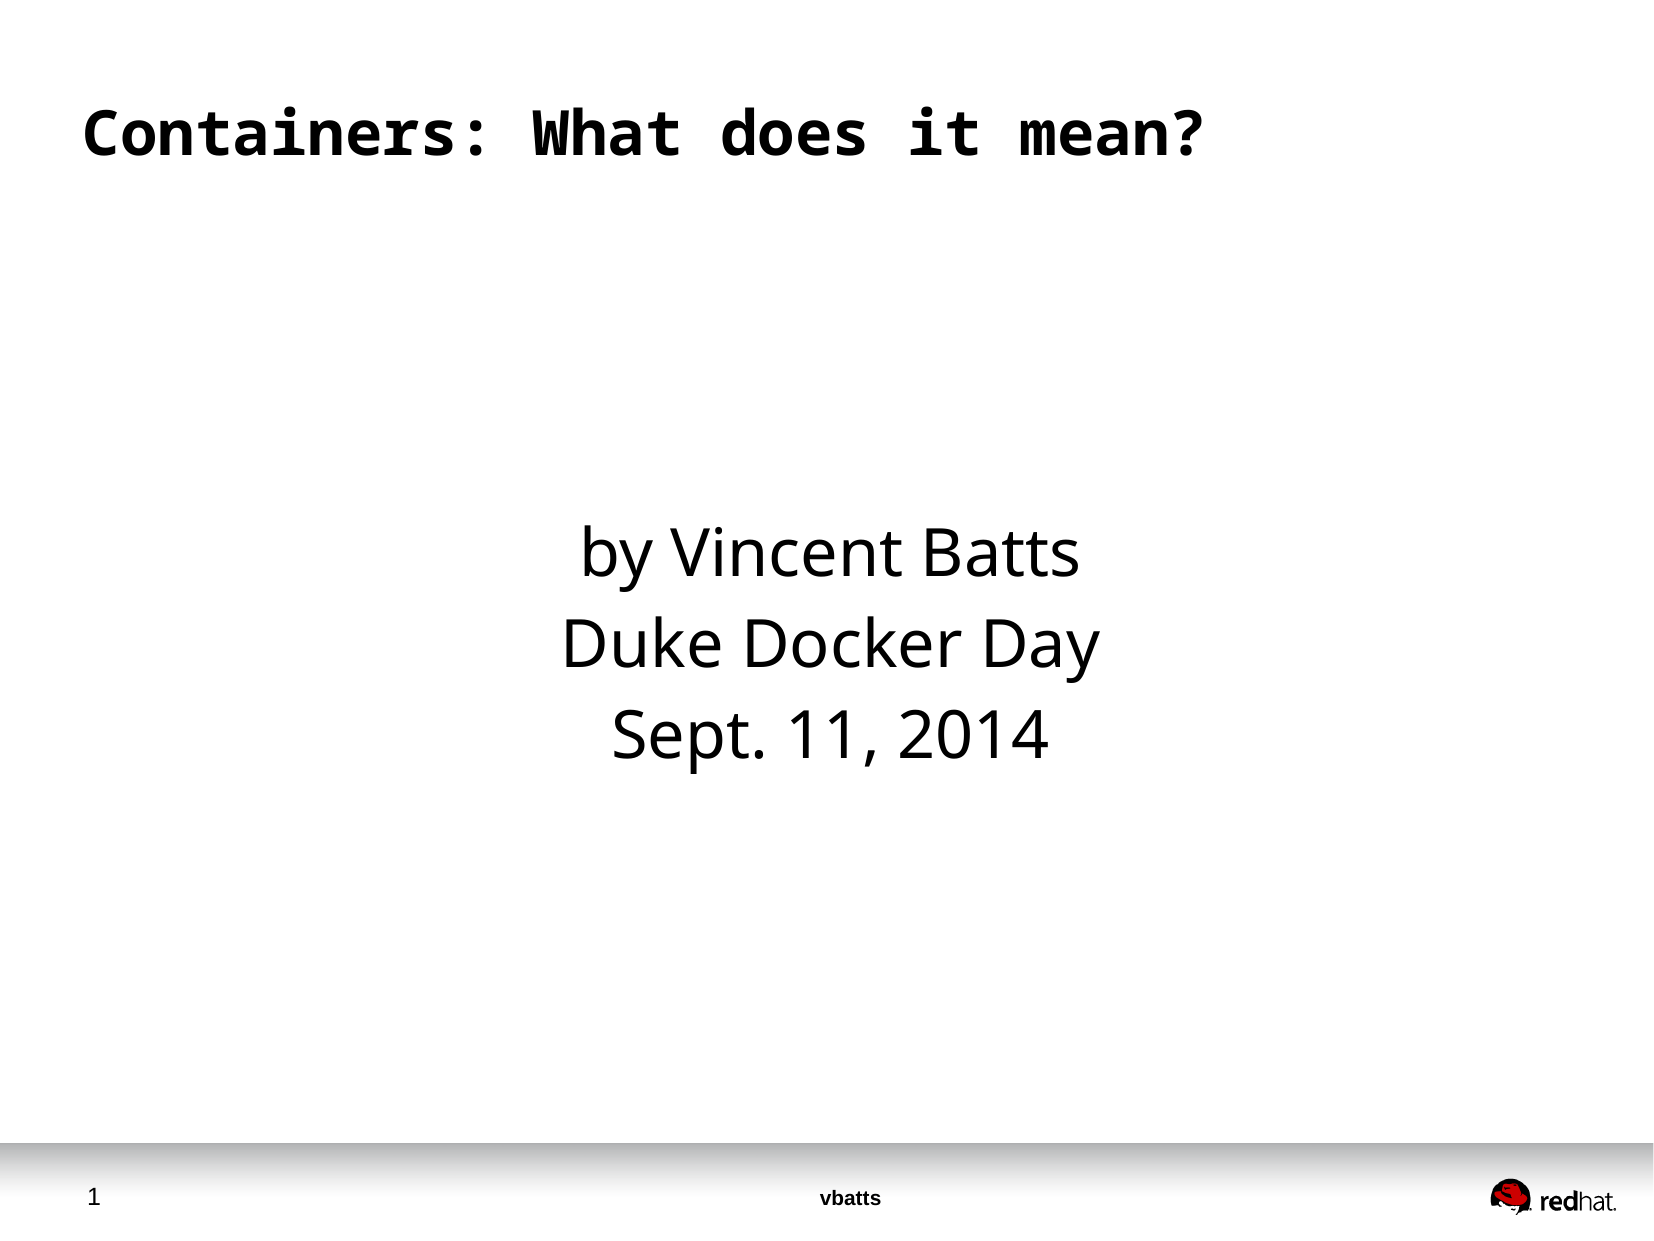

# Containers: What does it mean?
by Vincent Batts
Duke Docker Day
Sept. 11, 2014